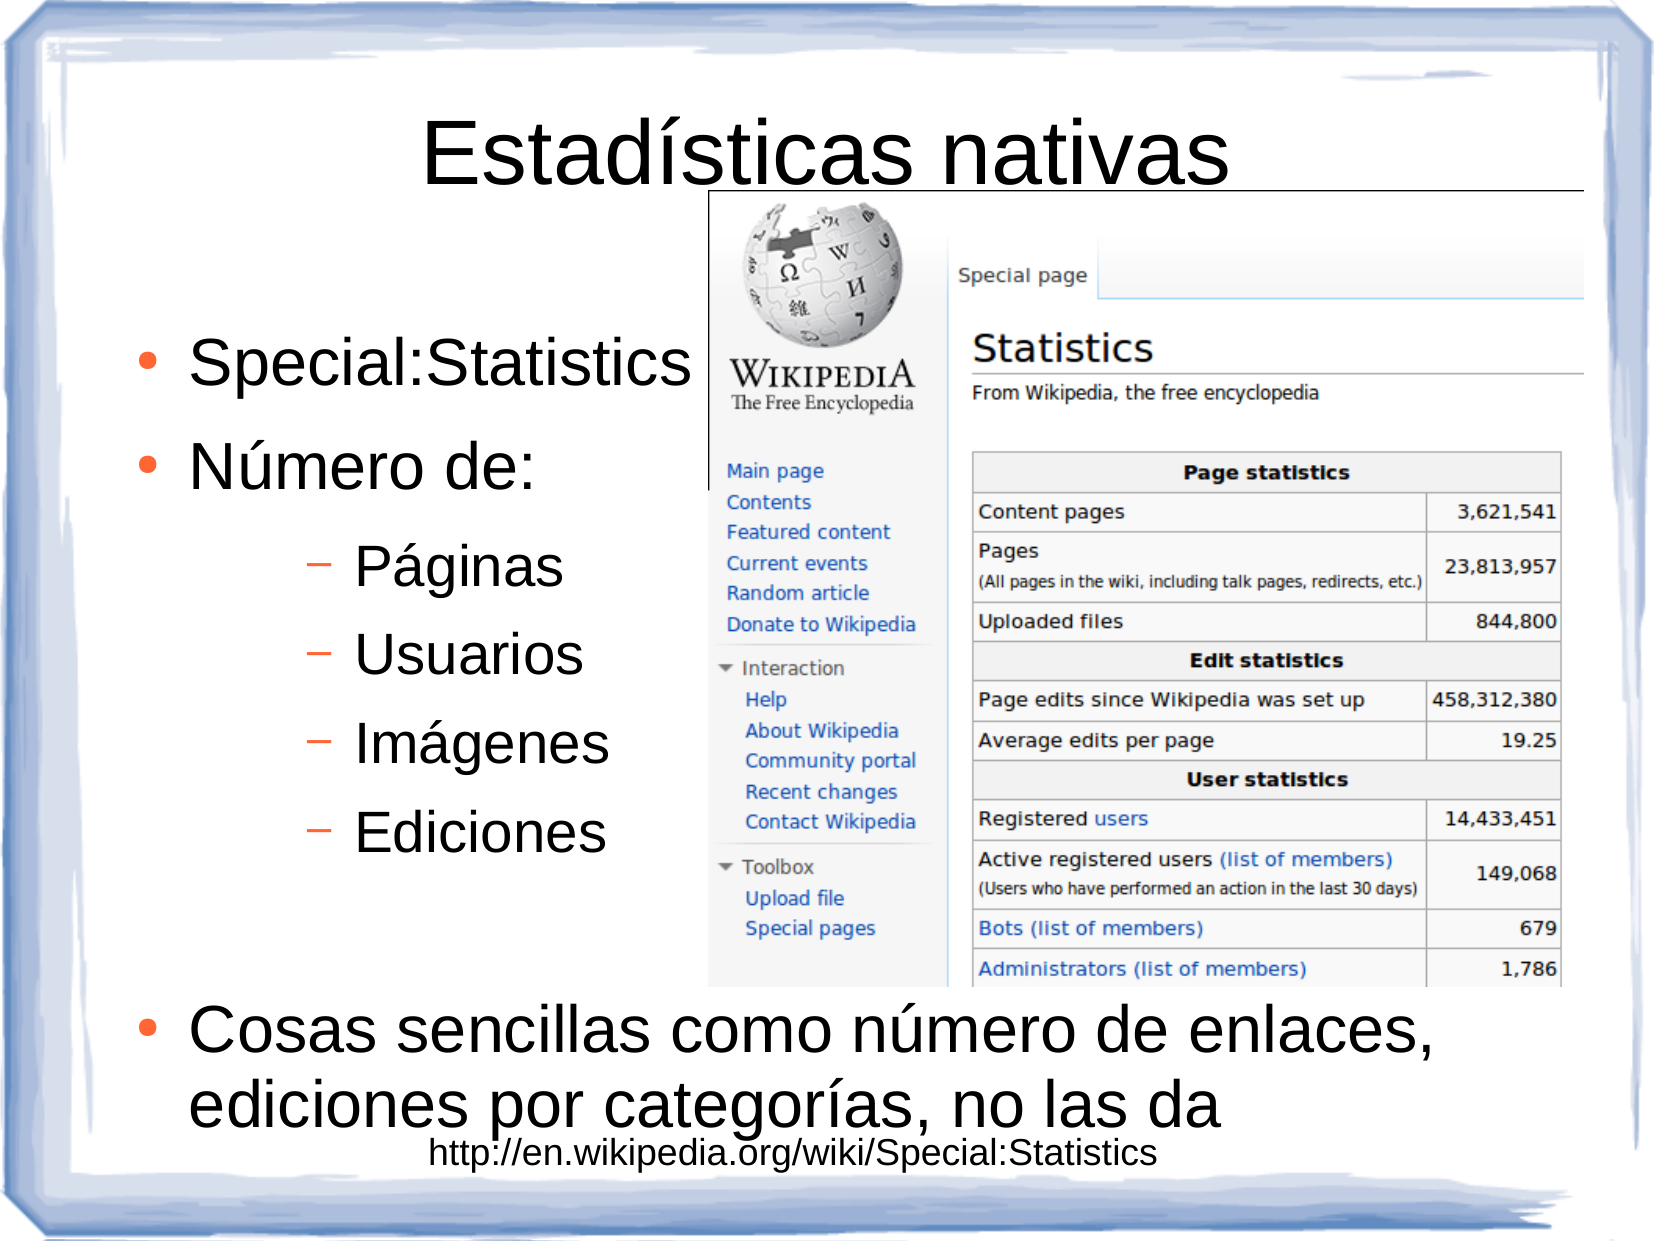

# Estadísticas nativas
Special:Statistics
Número de:
Páginas
Usuarios
Imágenes
Ediciones
Cosas sencillas como número de enlaces, ediciones por categorías, no las da
http://en.wikipedia.org/wiki/Special:Statistics